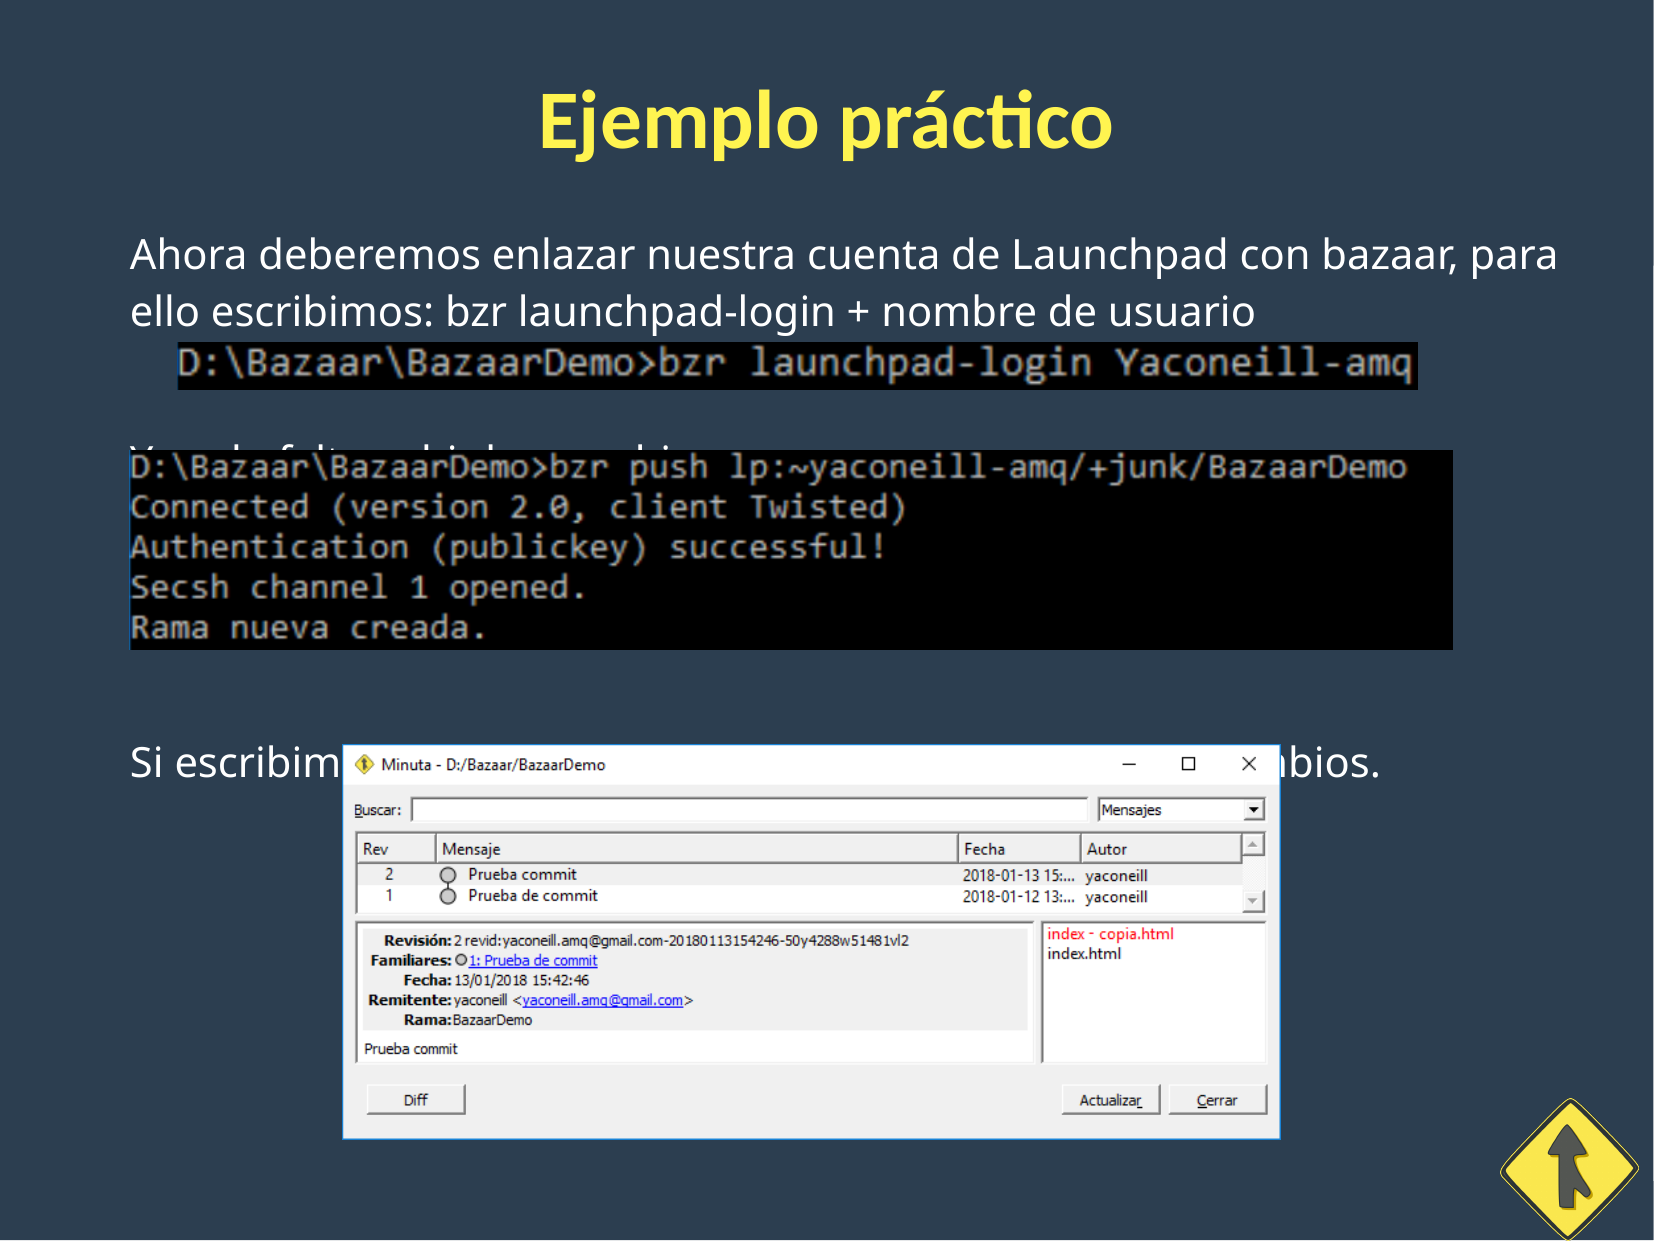

# Ejemplo práctico
Ahora deberemos enlazar nuestra cuenta de Launchpad con bazaar, para ello escribimos: bzr launchpad-login + nombre de usuario
Ya solo falta subir los cambios:
Si escribimos bzr qlog podremos ver un registro de los cambios.